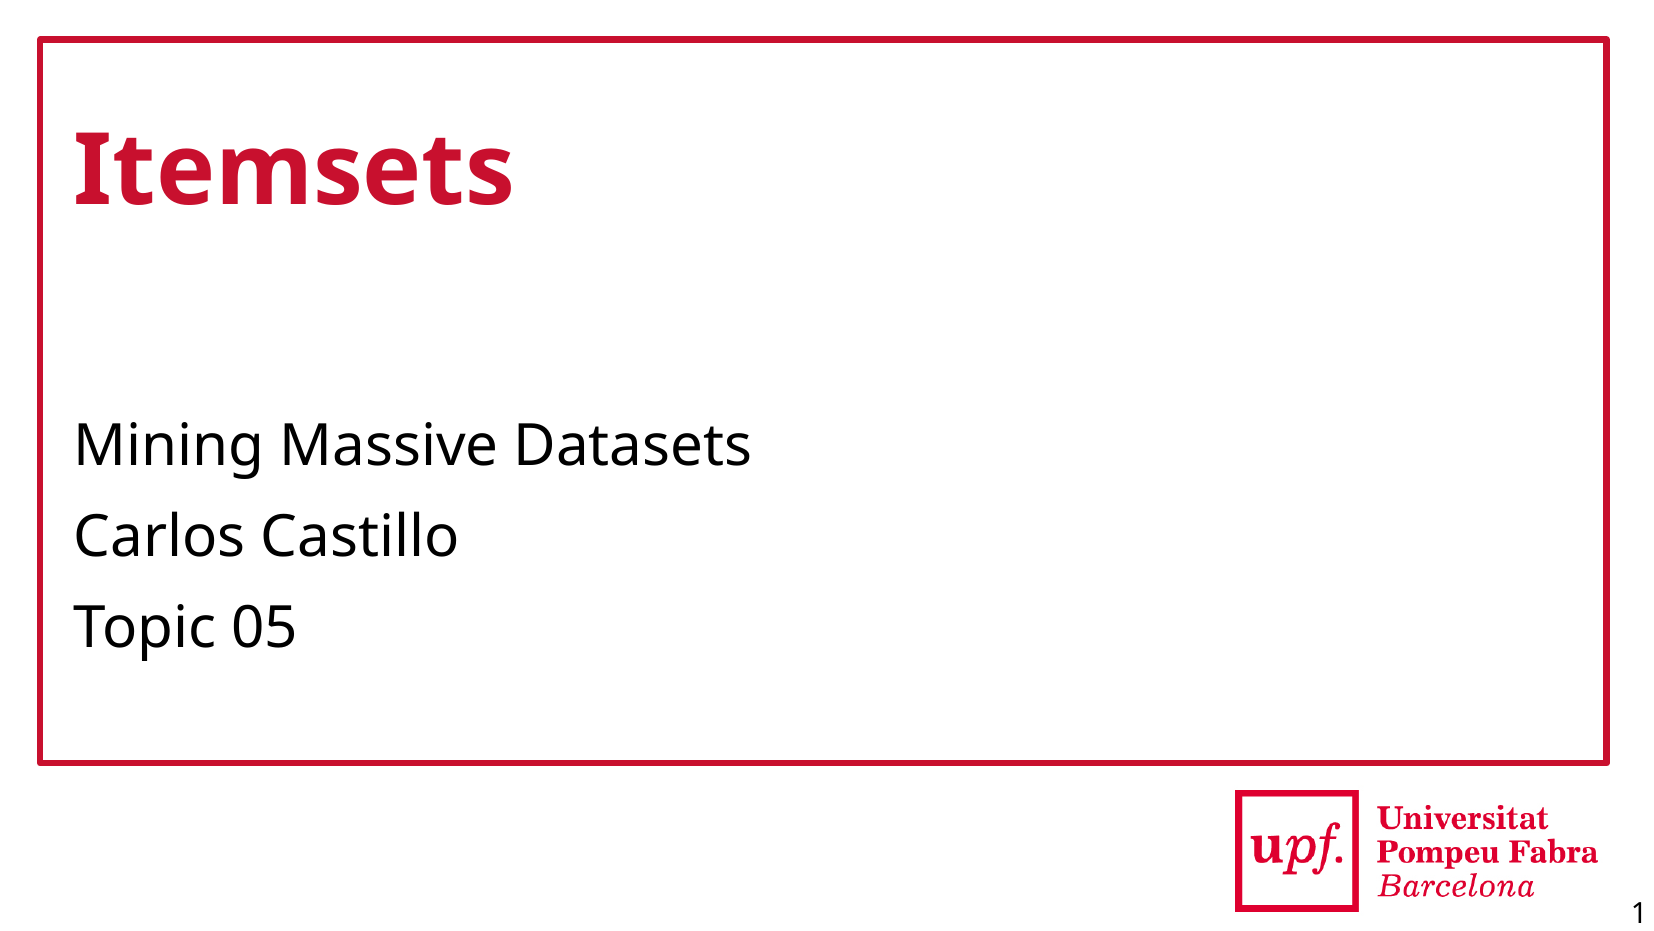

Itemsets
Mining Massive Datasets
Carlos Castillo
Topic 05
1